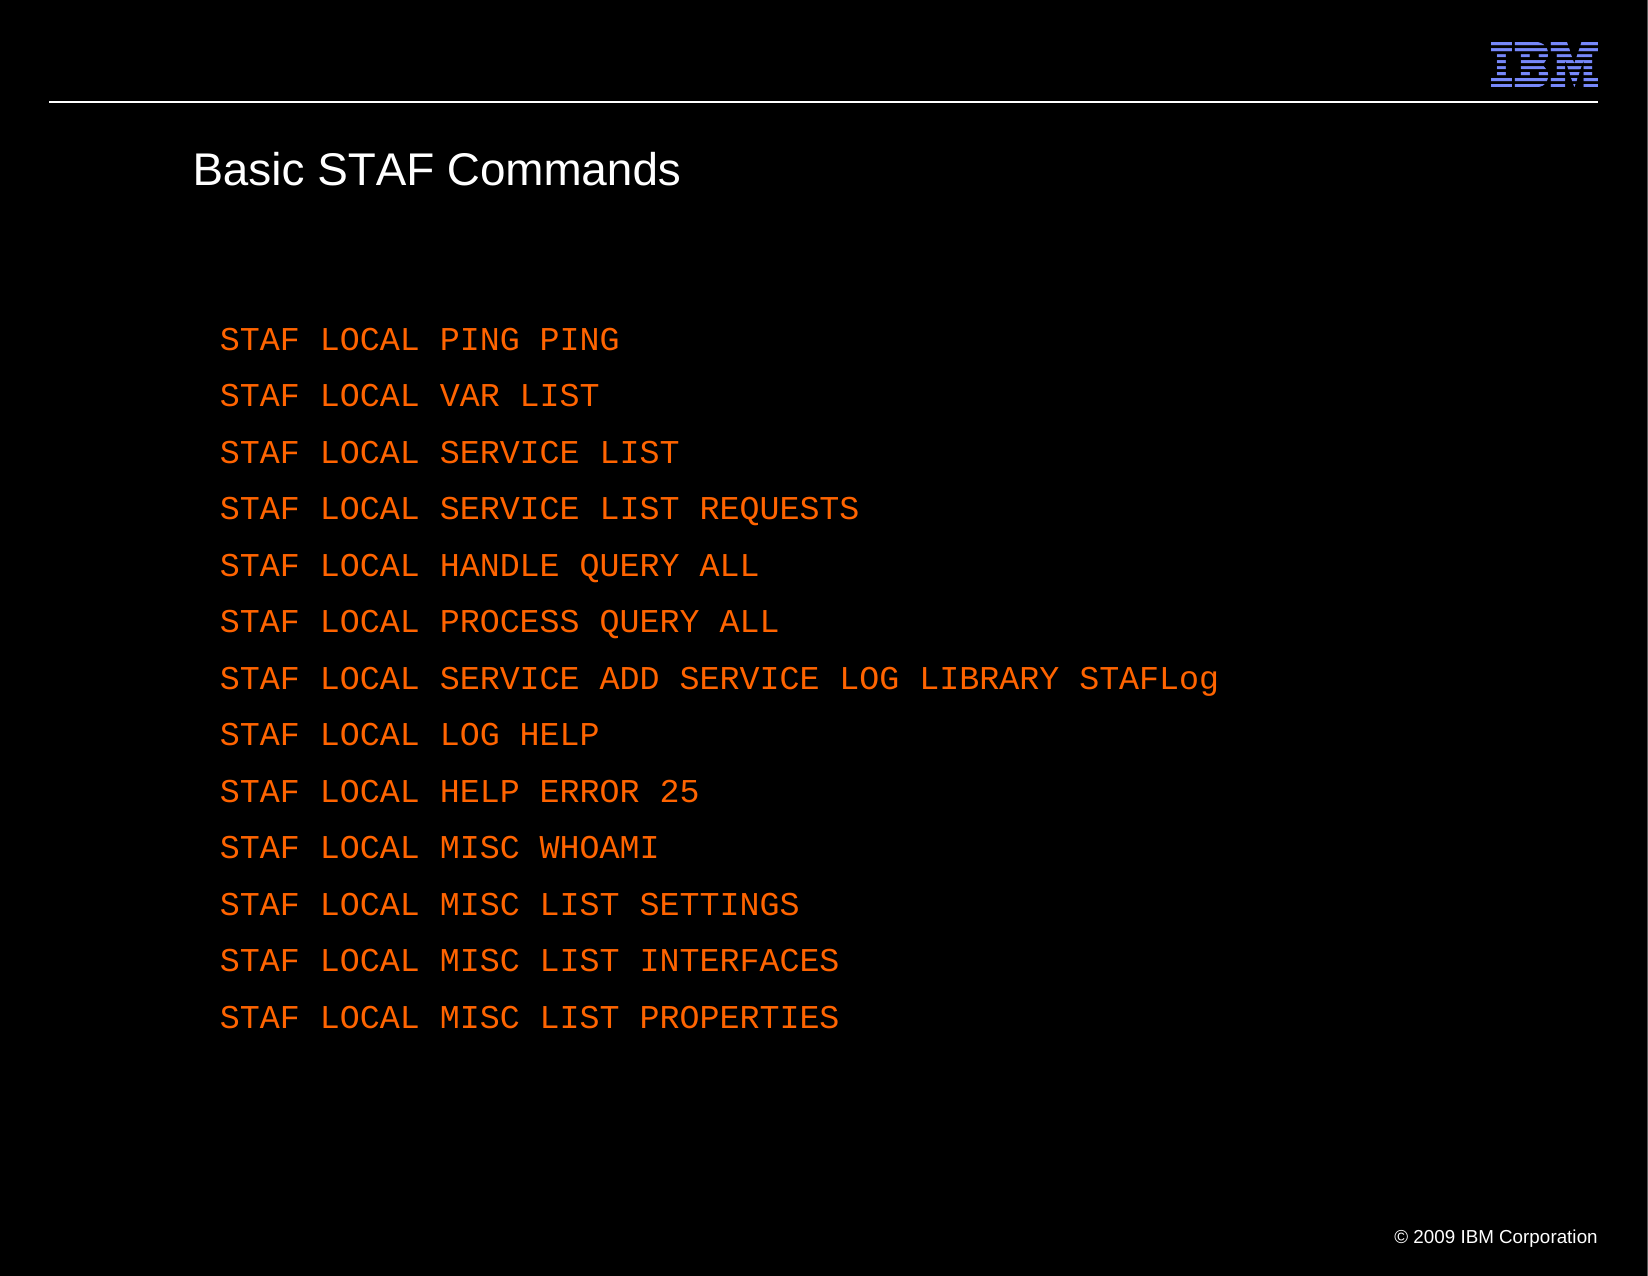

# Basic STAF Commands
STAF LOCAL PING PING
STAF LOCAL VAR LIST
STAF LOCAL SERVICE LIST
STAF LOCAL SERVICE LIST REQUESTS
STAF LOCAL HANDLE QUERY ALL
STAF LOCAL PROCESS QUERY ALL
STAF LOCAL SERVICE ADD SERVICE LOG LIBRARY STAFLog
STAF LOCAL LOG HELP
STAF LOCAL HELP ERROR 25
STAF LOCAL MISC WHOAMI
STAF LOCAL MISC LIST SETTINGS
STAF LOCAL MISC LIST INTERFACES
STAF LOCAL MISC LIST PROPERTIES